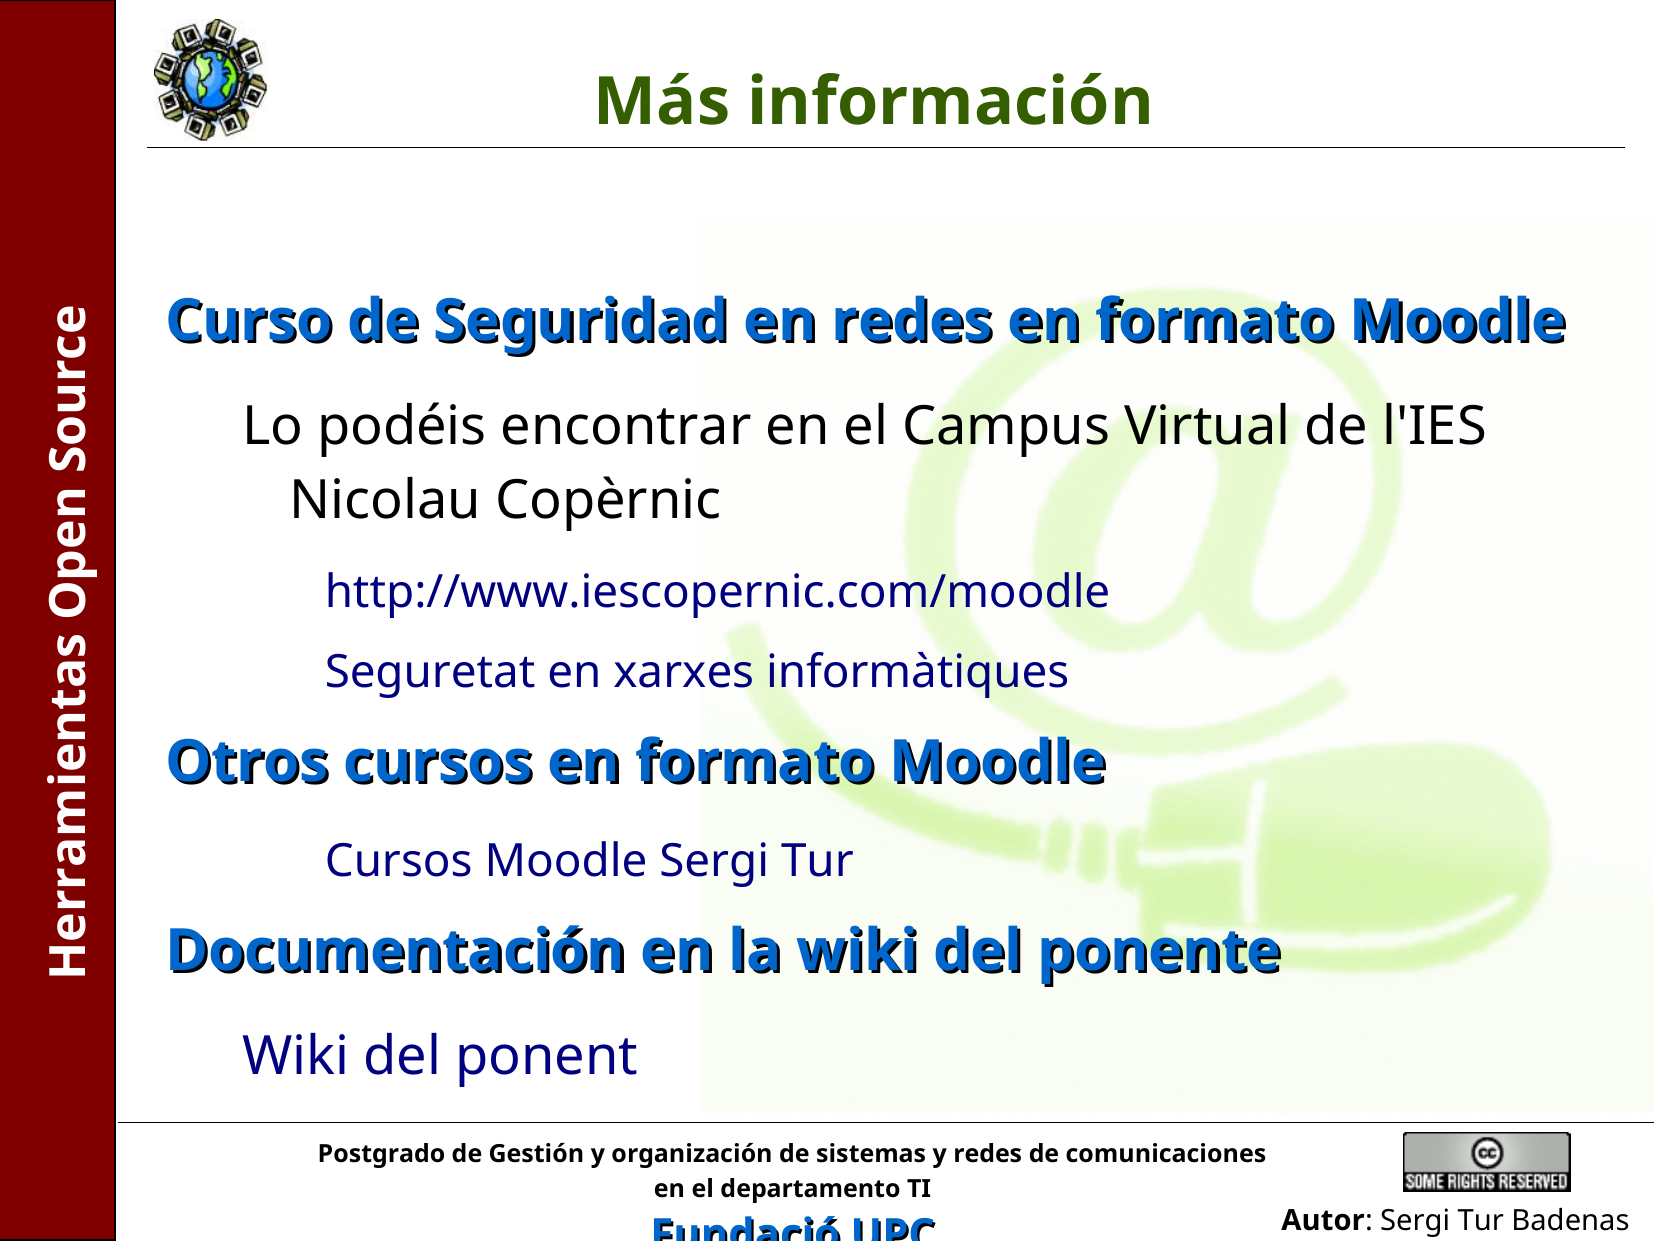

# Más información
Curso de Seguridad en redes en formato Moodle
Lo podéis encontrar en el Campus Virtual de l'IES Nicolau Copèrnic
http://www.iescopernic.com/moodle
Seguretat en xarxes informàtiques
Otros cursos en formato Moodle
Cursos Moodle Sergi Tur
Documentación en la wiki del ponente
Wiki del ponent